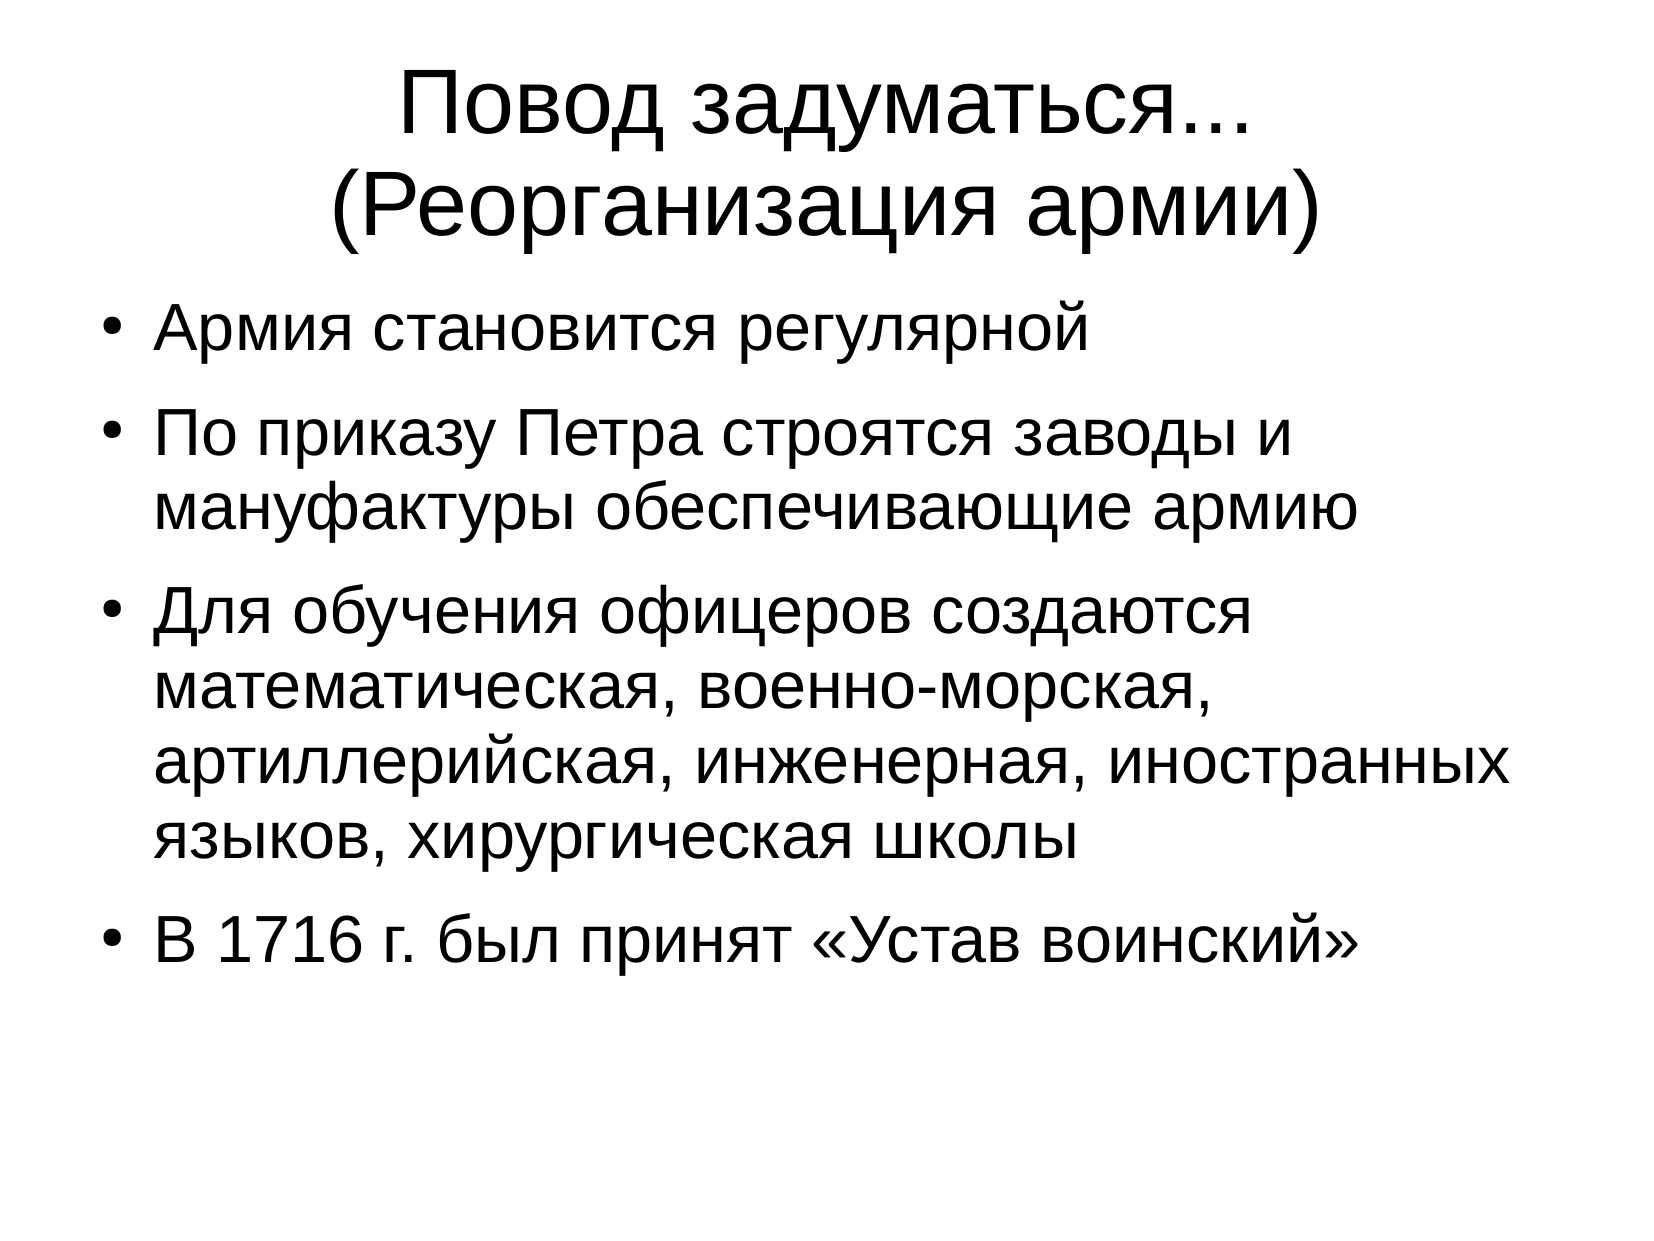

# Повод задуматься... (Реорганизация армии)
Армия становится регулярной
По приказу Петра строятся заводы и мануфактуры обеспечивающие армию
Для обучения офицеров создаются математическая, военно-морская, артиллерийская, инженерная, иностранных языков, хирургическая школы
В 1716 г. был принят «Устав воинский»